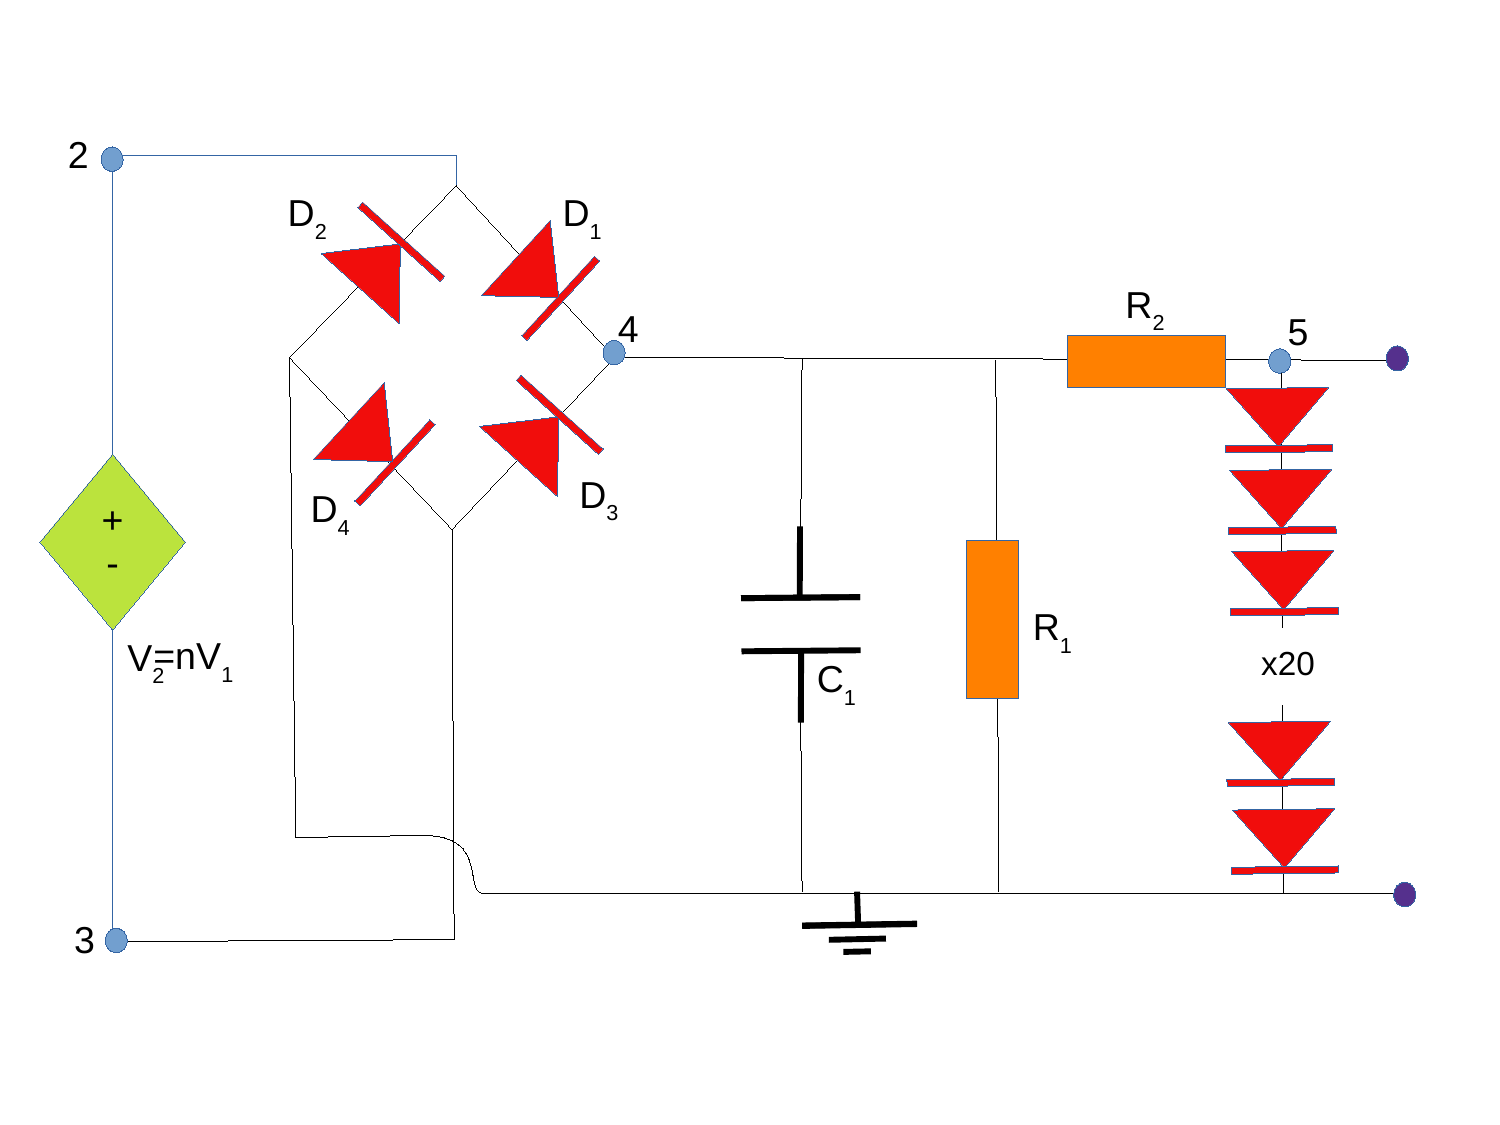

2
D2
D1
R2
4
5
+
-
D3
D4
R1
=nV1
V2
x20
C1
3
bla
1